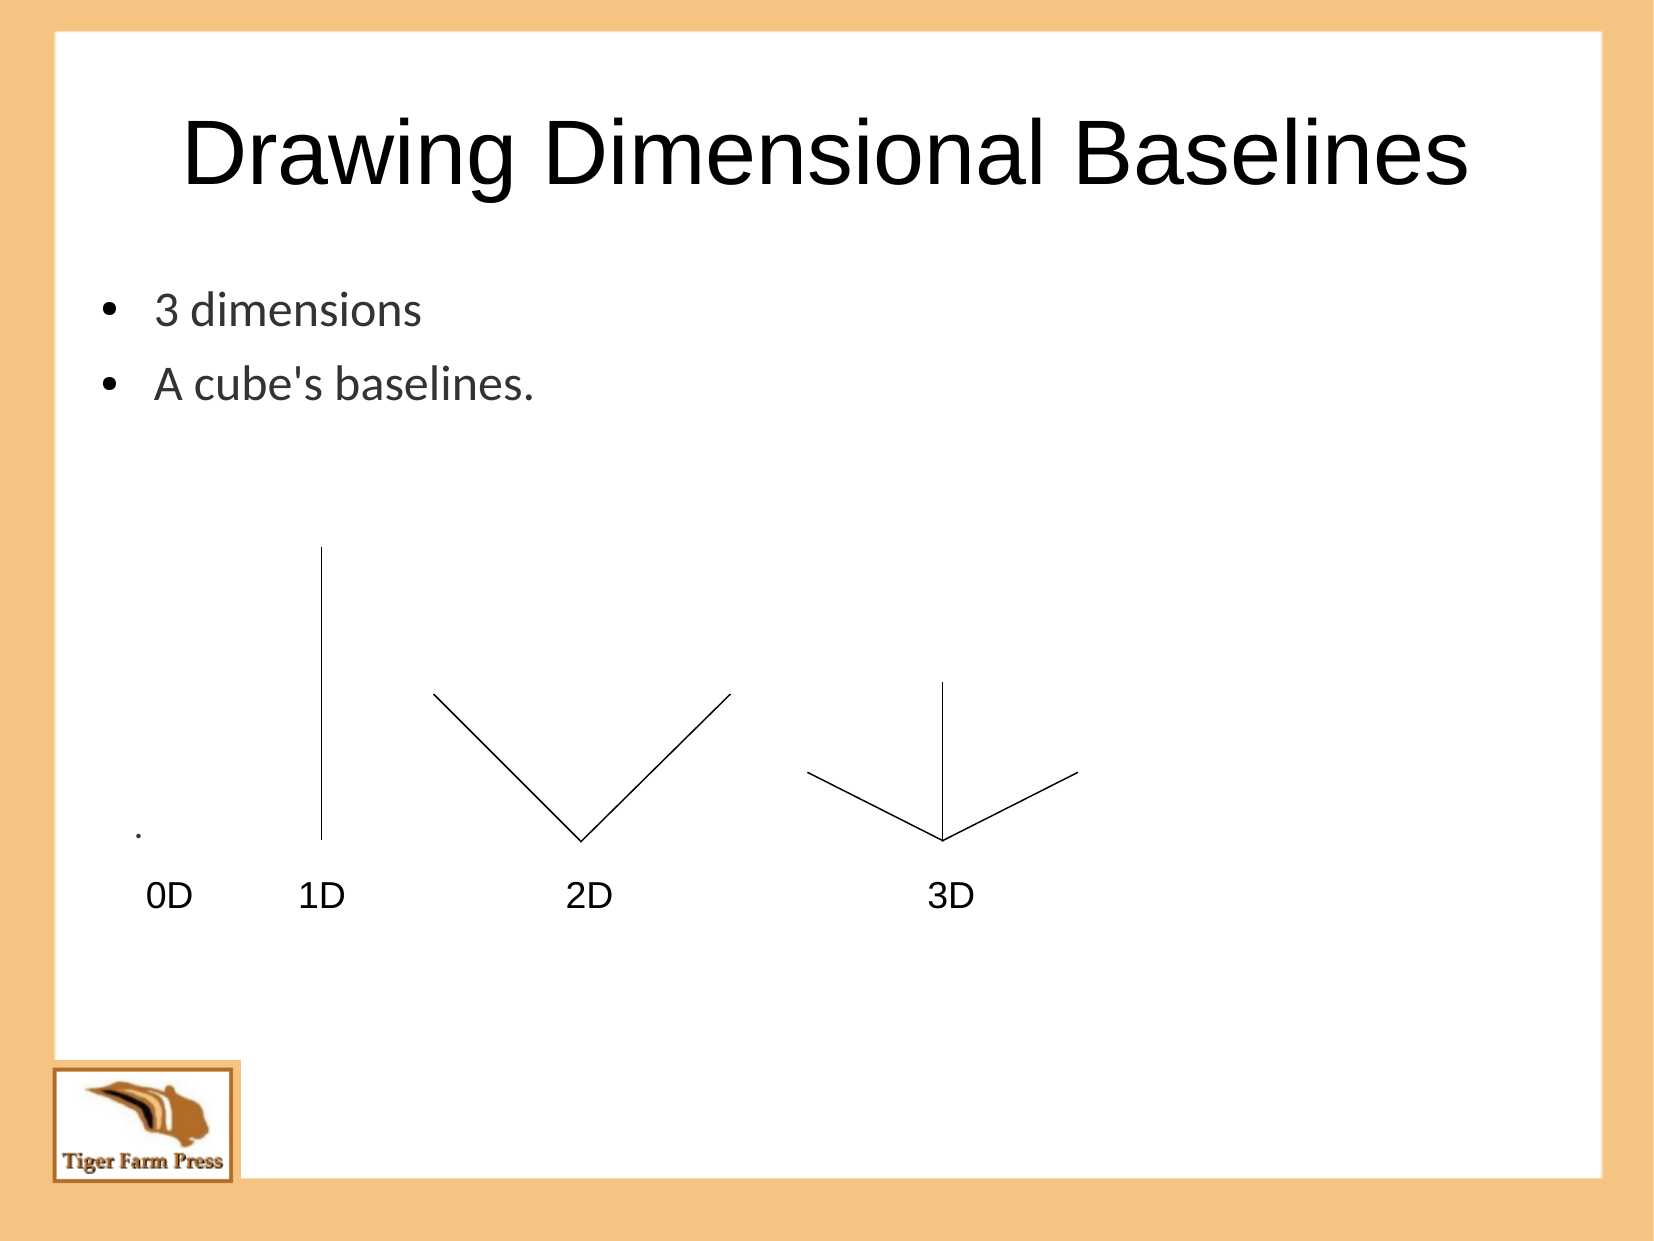

# Drawing Dimensional Baselines
3 dimensions
A cube's baselines.
 .
 0D 1D 2D 3D